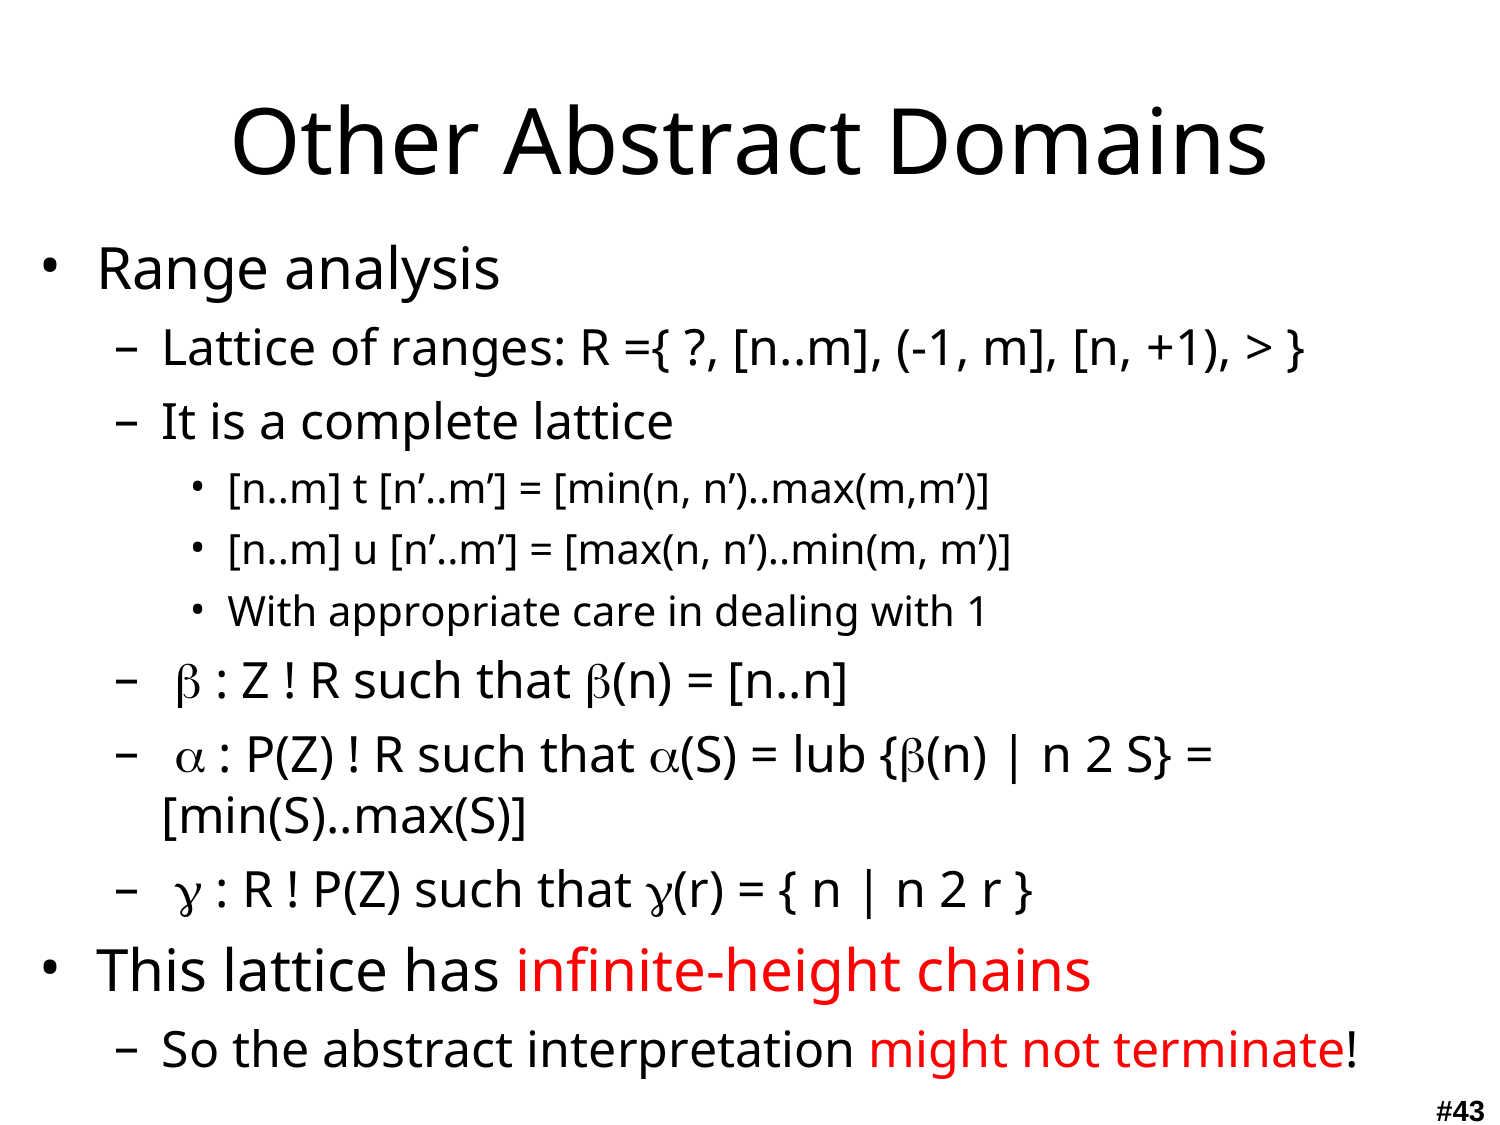

# Other Abstract Domains
Range analysis
Lattice of ranges: R ={ ?, [n..m], (-1, m], [n, +1), > }
It is a complete lattice
[n..m] t [n’..m’] = [min(n, n’)..max(m,m’)]
[n..m] u [n’..m’] = [max(n, n’)..min(m, m’)]
With appropriate care in dealing with 1
  : Z ! R such that (n) = [n..n]
  : P(Z) ! R such that (S) = lub {(n) | n 2 S} = [min(S)..max(S)]
  : R ! P(Z) such that (r) = { n | n 2 r }
This lattice has infinite-height chains
So the abstract interpretation might not terminate!
43